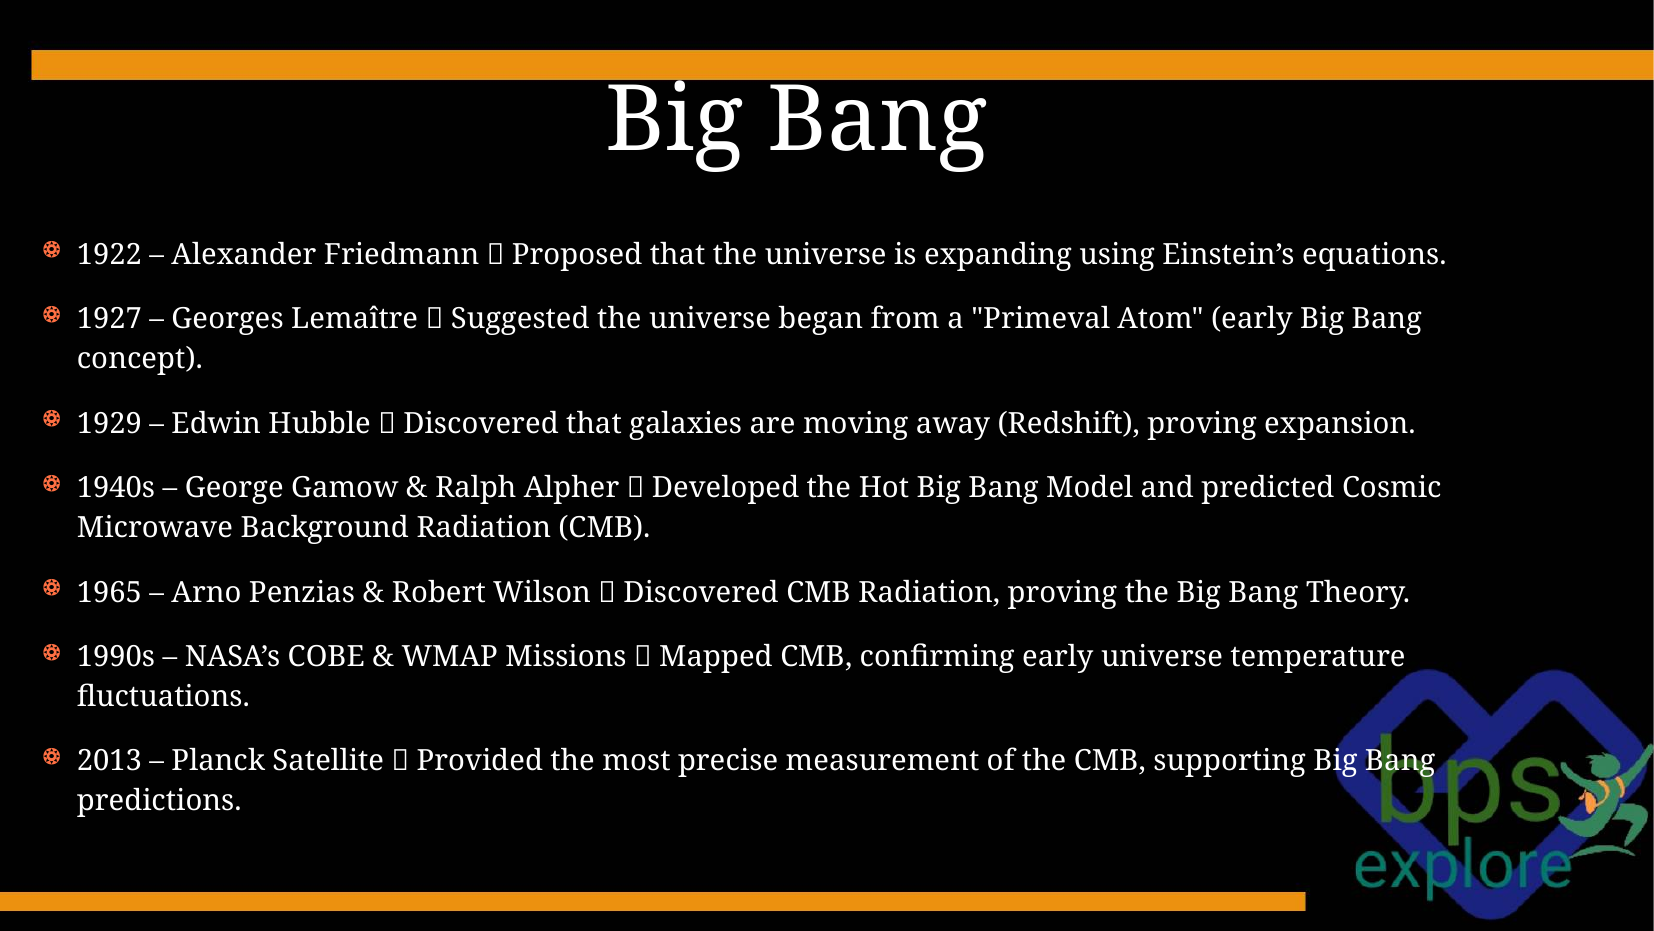

# Big Bang
1922 – Alexander Friedmann 🔹 Proposed that the universe is expanding using Einstein’s equations.
1927 – Georges Lemaître 🔹 Suggested the universe began from a "Primeval Atom" (early Big Bang concept).
1929 – Edwin Hubble 🔹 Discovered that galaxies are moving away (Redshift), proving expansion.
1940s – George Gamow & Ralph Alpher 🔹 Developed the Hot Big Bang Model and predicted Cosmic Microwave Background Radiation (CMB).
1965 – Arno Penzias & Robert Wilson 🔹 Discovered CMB Radiation, proving the Big Bang Theory.
1990s – NASA’s COBE & WMAP Missions 🔹 Mapped CMB, confirming early universe temperature fluctuations.
2013 – Planck Satellite 🔹 Provided the most precise measurement of the CMB, supporting Big Bang predictions.